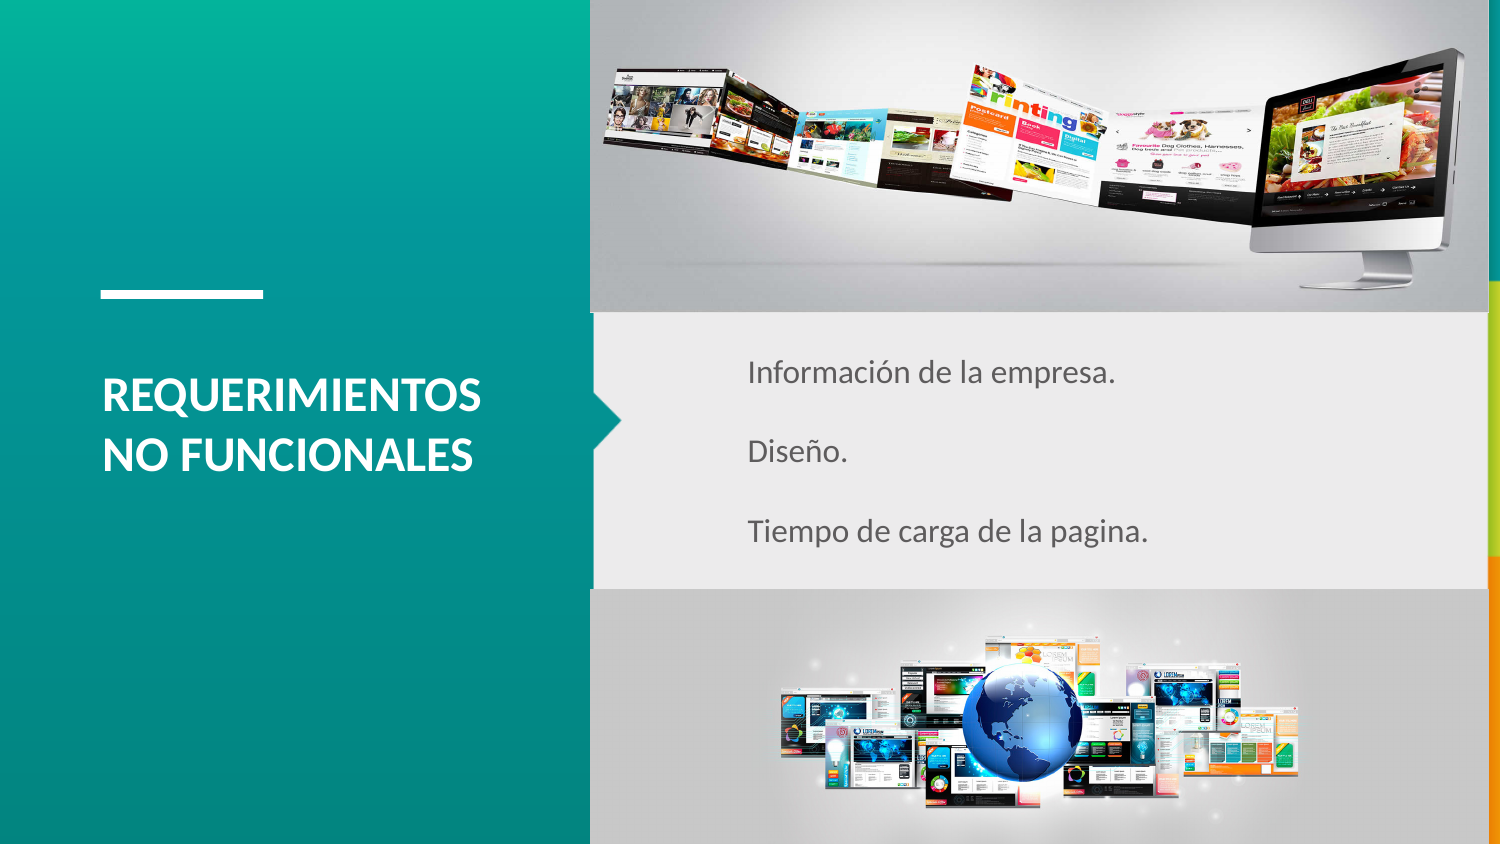

Información de la empresa.
Diseño.
Tiempo de carga de la pagina.
REQUERIMIENTOS NO FUNCIONALES